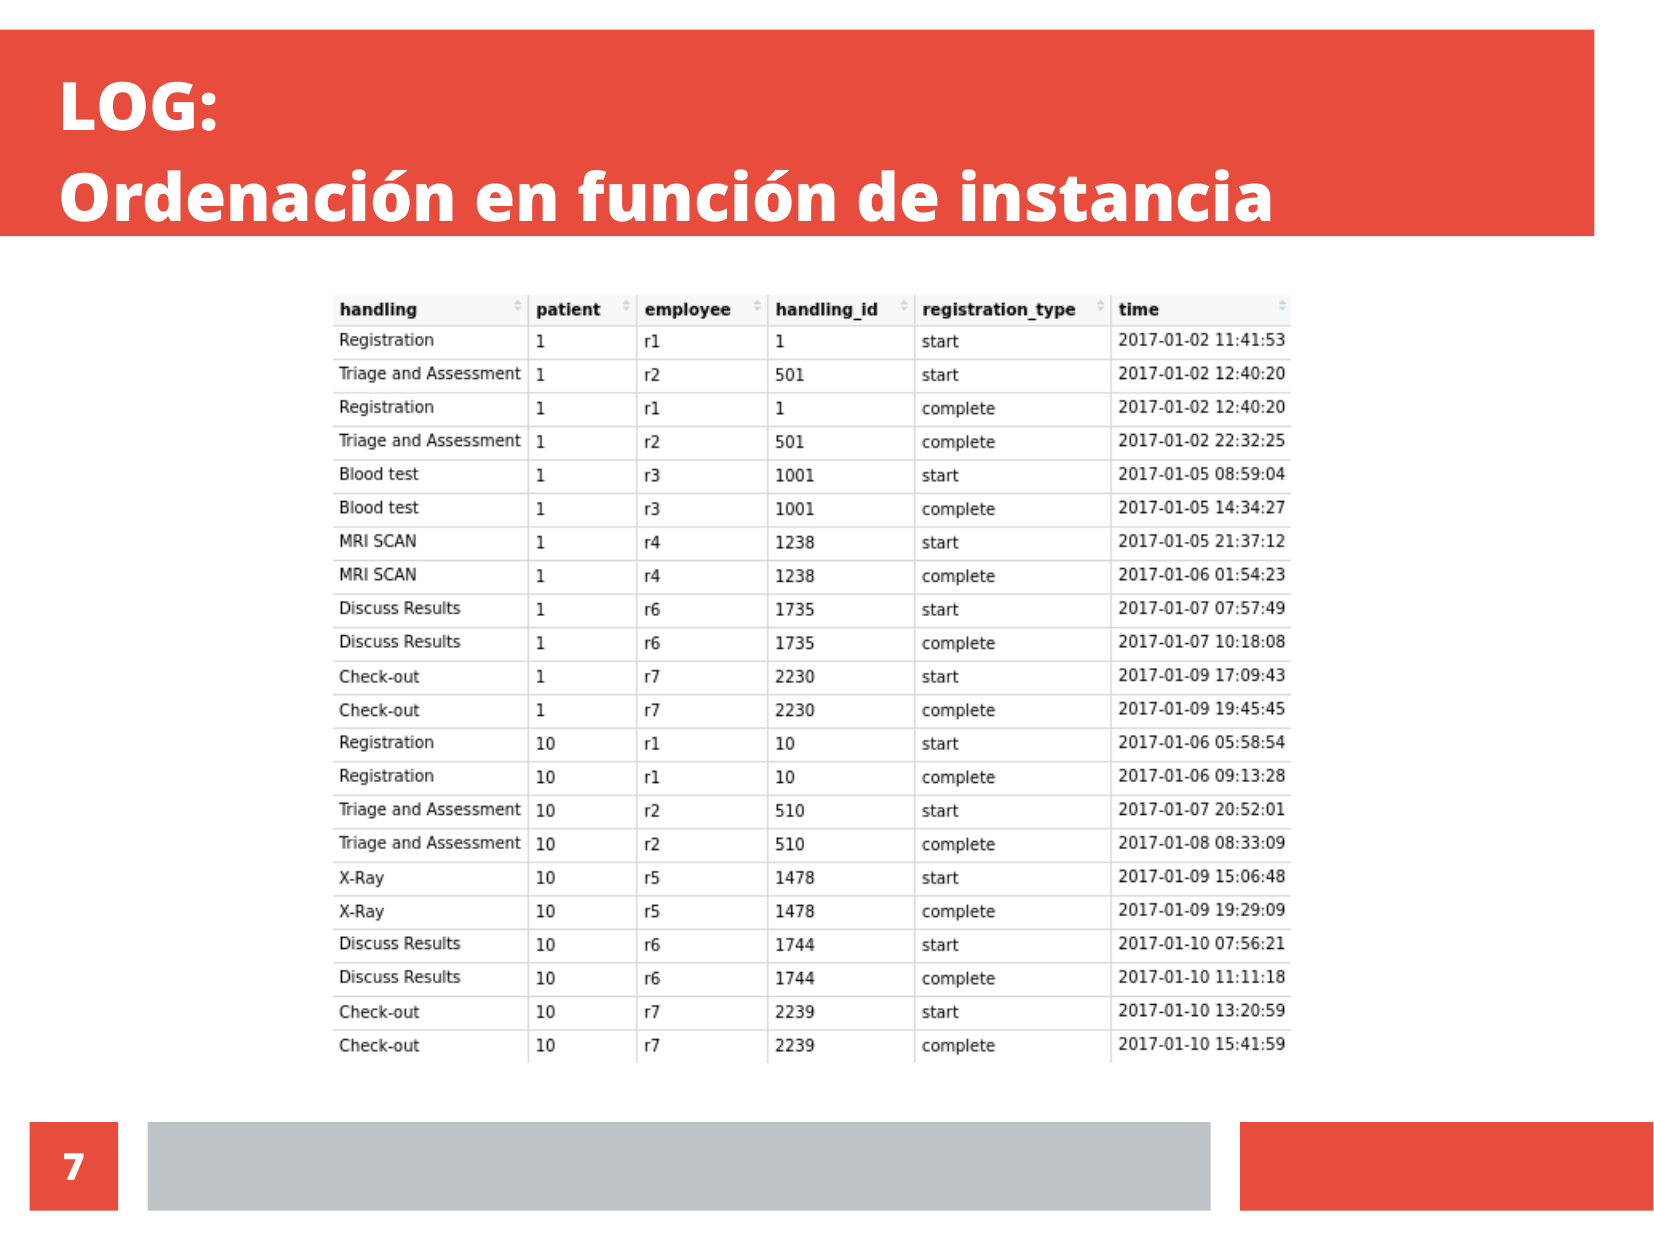

# LOG: Ordenación en función de instancia
7